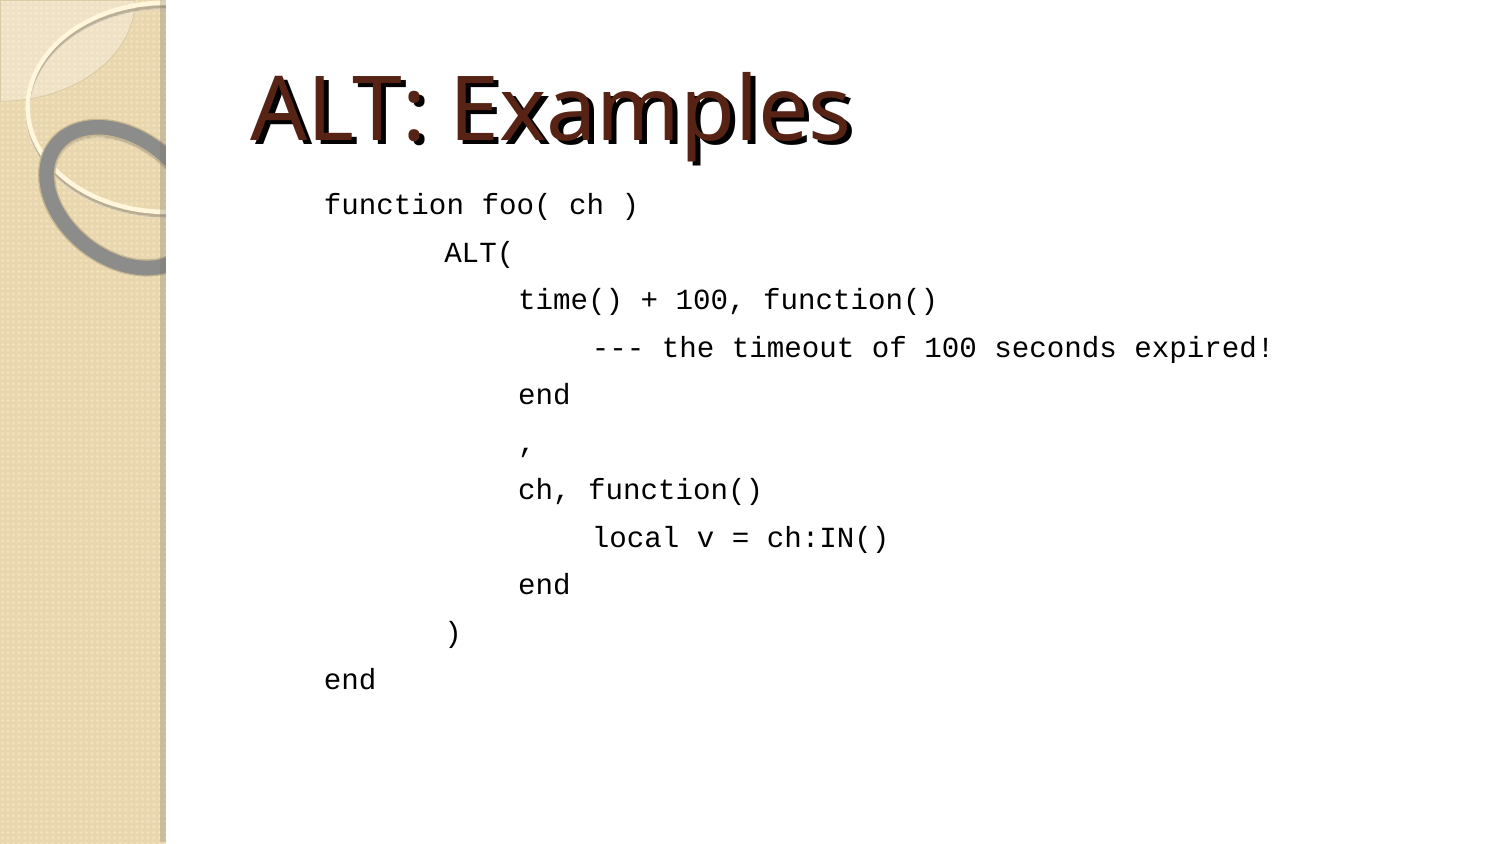

# ALT: Examples
function foo( ch )
	ALT(
		time() + 100, function()
			--- the timeout of 100 seconds expired!
		end
		,
		ch, function()
			local v = ch:IN()
		end
	)
end